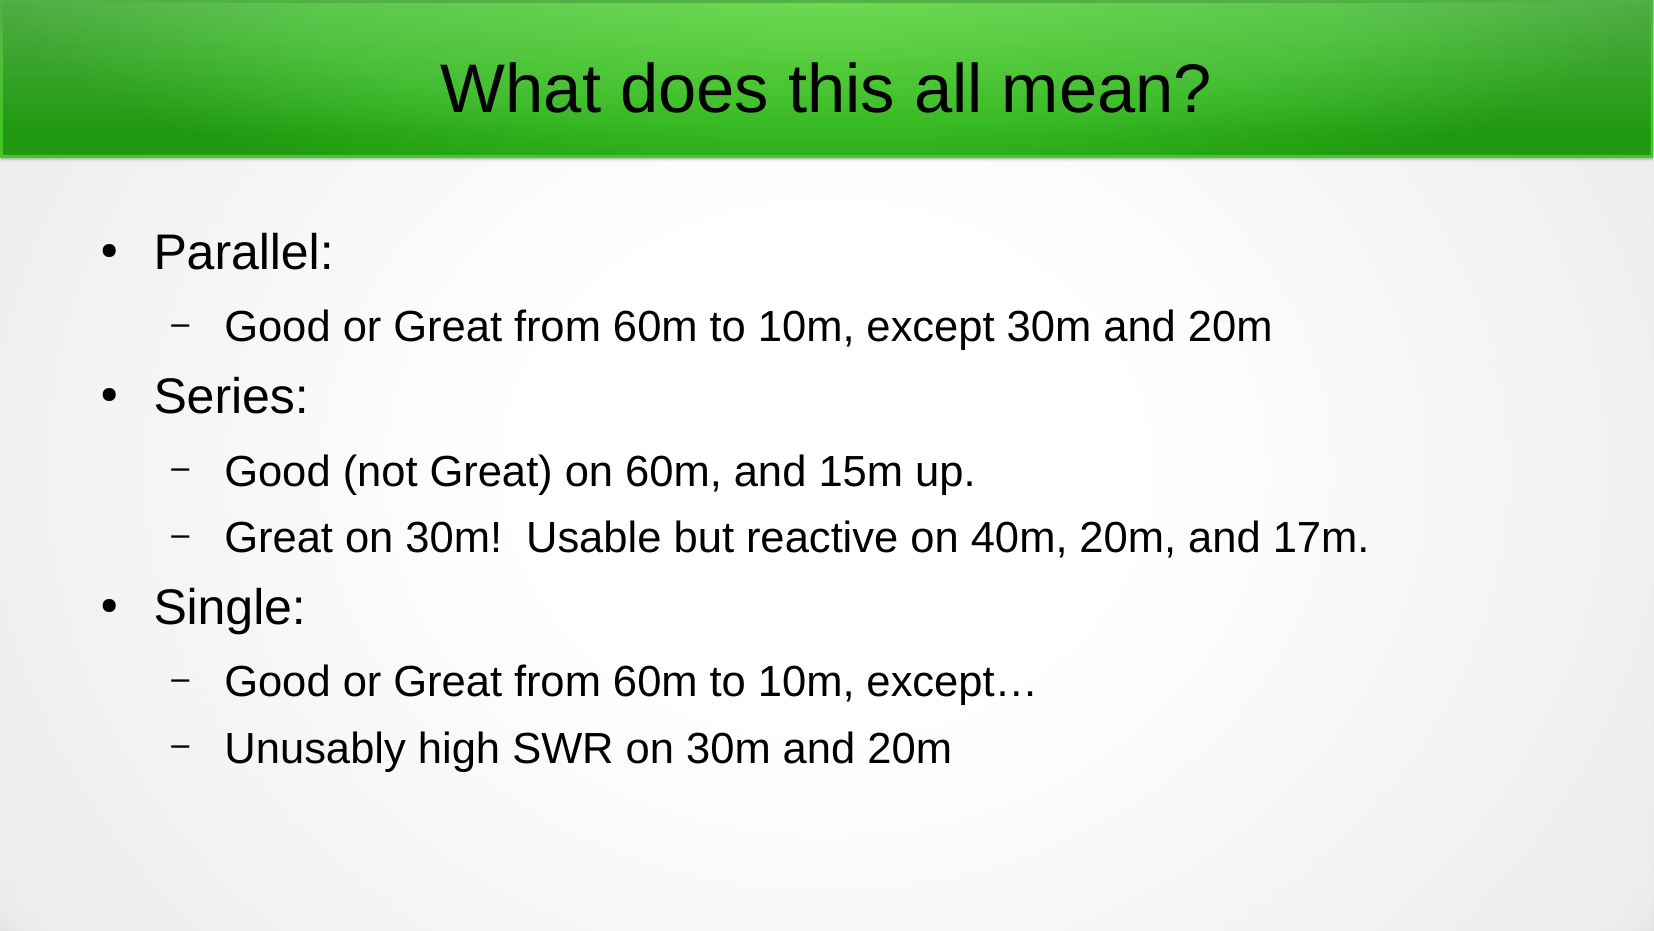

# What does this all mean?
Parallel:
Good or Great from 60m to 10m, except 30m and 20m
Series:
Good (not Great) on 60m, and 15m up.
Great on 30m! Usable but reactive on 40m, 20m, and 17m.
Single:
Good or Great from 60m to 10m, except…
Unusably high SWR on 30m and 20m